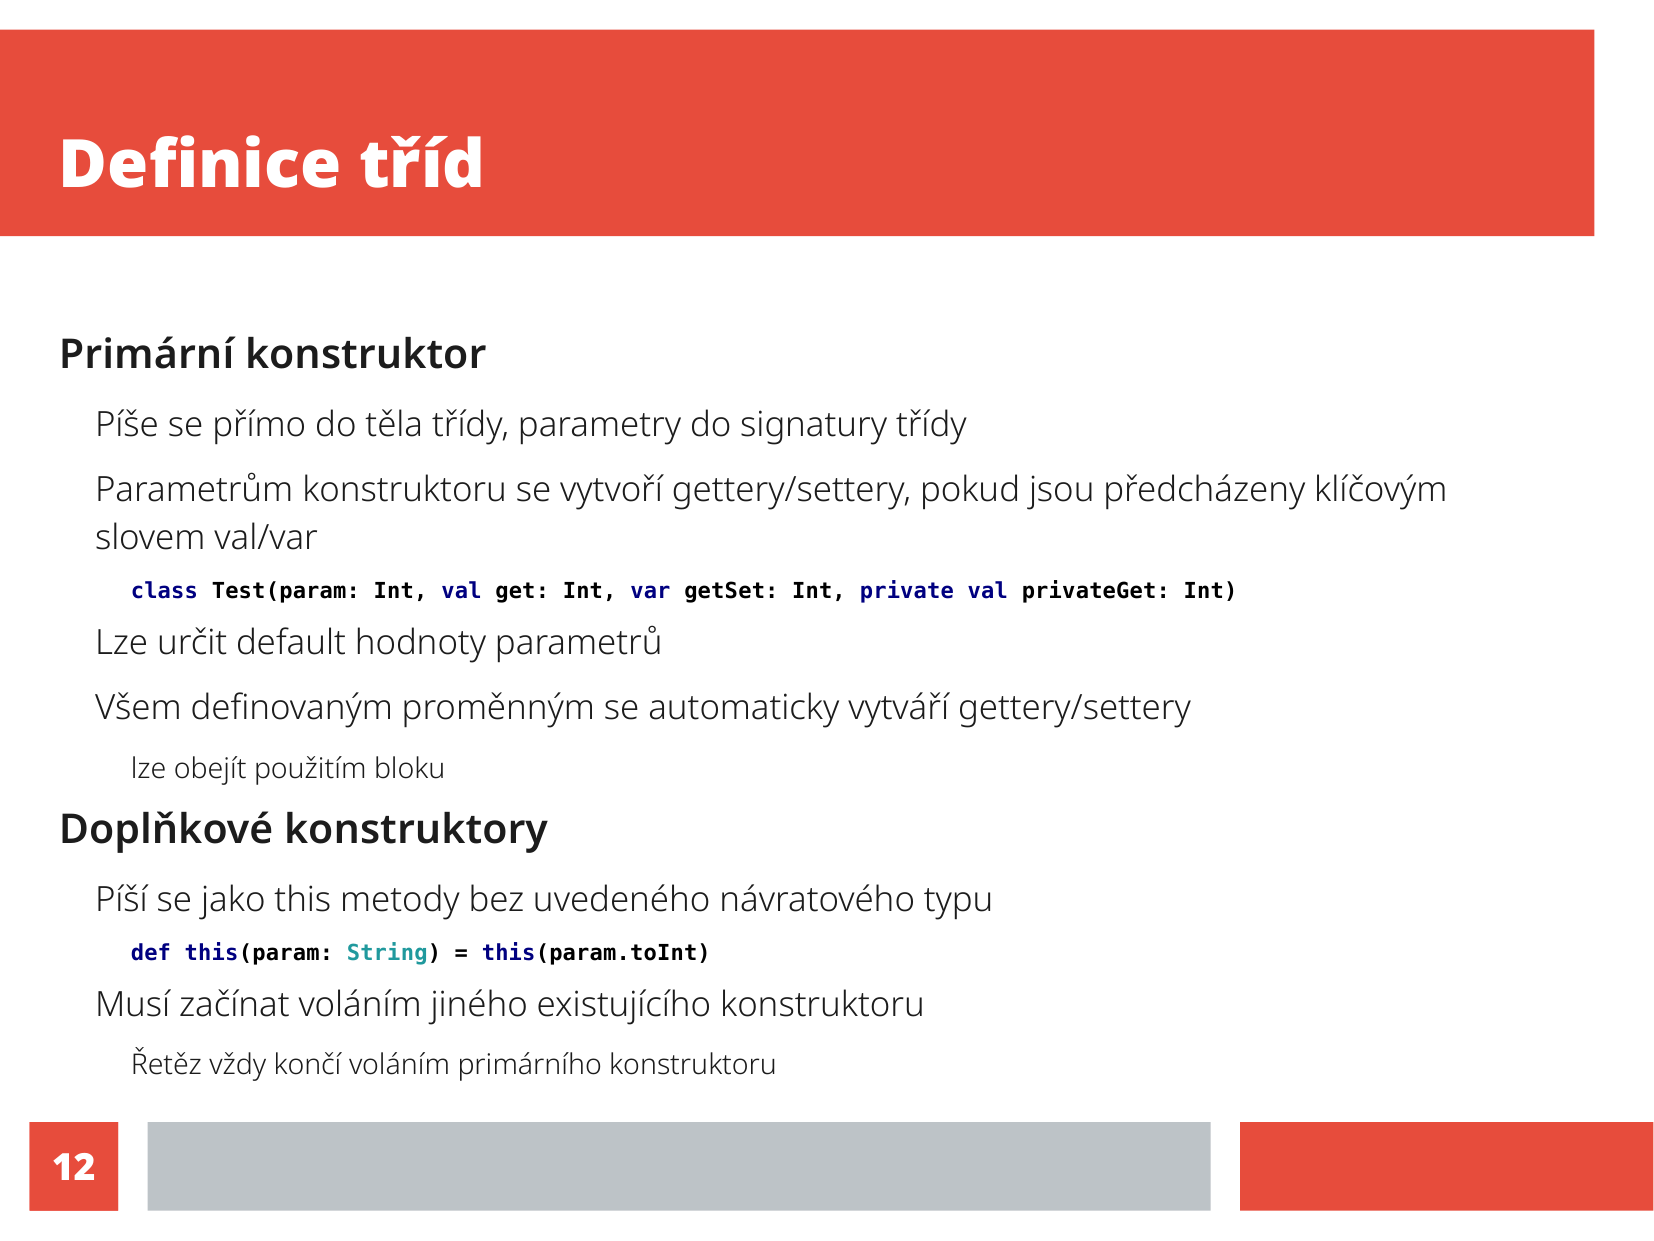

# Definice tříd
Primární konstruktor
Píše se přímo do těla třídy, parametry do signatury třídy
Parametrům konstruktoru se vytvoří gettery/settery, pokud jsou předcházeny klíčovým slovem val/var
class Test(param: Int, val get: Int, var getSet: Int, private val privateGet: Int)
Lze určit default hodnoty parametrů
Všem definovaným proměnným se automaticky vytváří gettery/settery
lze obejít použitím bloku
Doplňkové konstruktory
Píší se jako this metody bez uvedeného návratového typu
def this(param: String) = this(param.toInt)
Musí začínat voláním jiného existujícího konstruktoru
Řetěz vždy končí voláním primárního konstruktoru
12